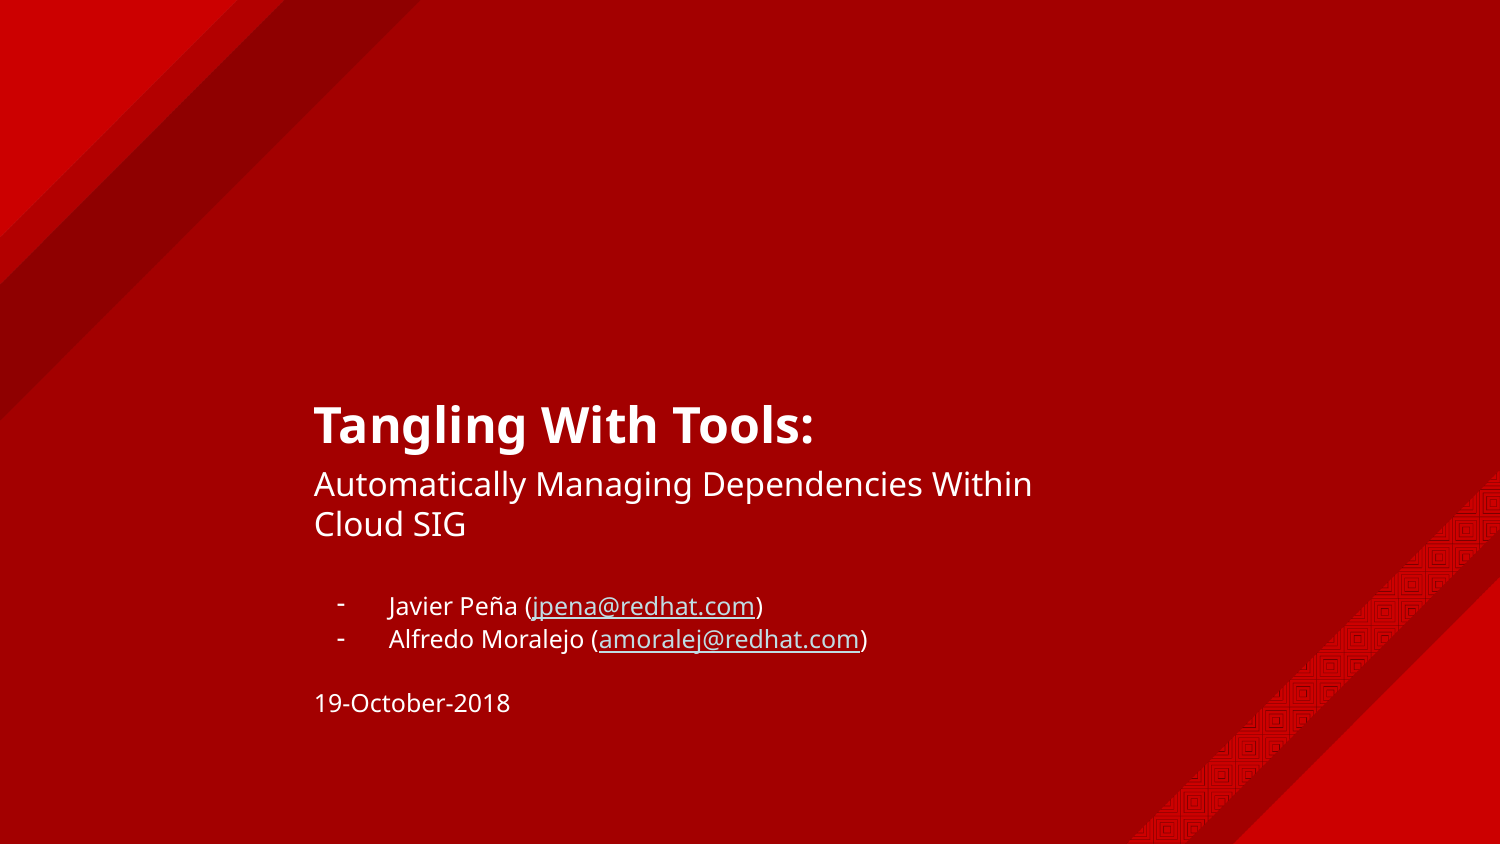

# Tangling With Tools:
Automatically Managing Dependencies Within Cloud SIG
Javier Peña (jpena@redhat.com)
Alfredo Moralejo (amoralej@redhat.com)
19-October-2018